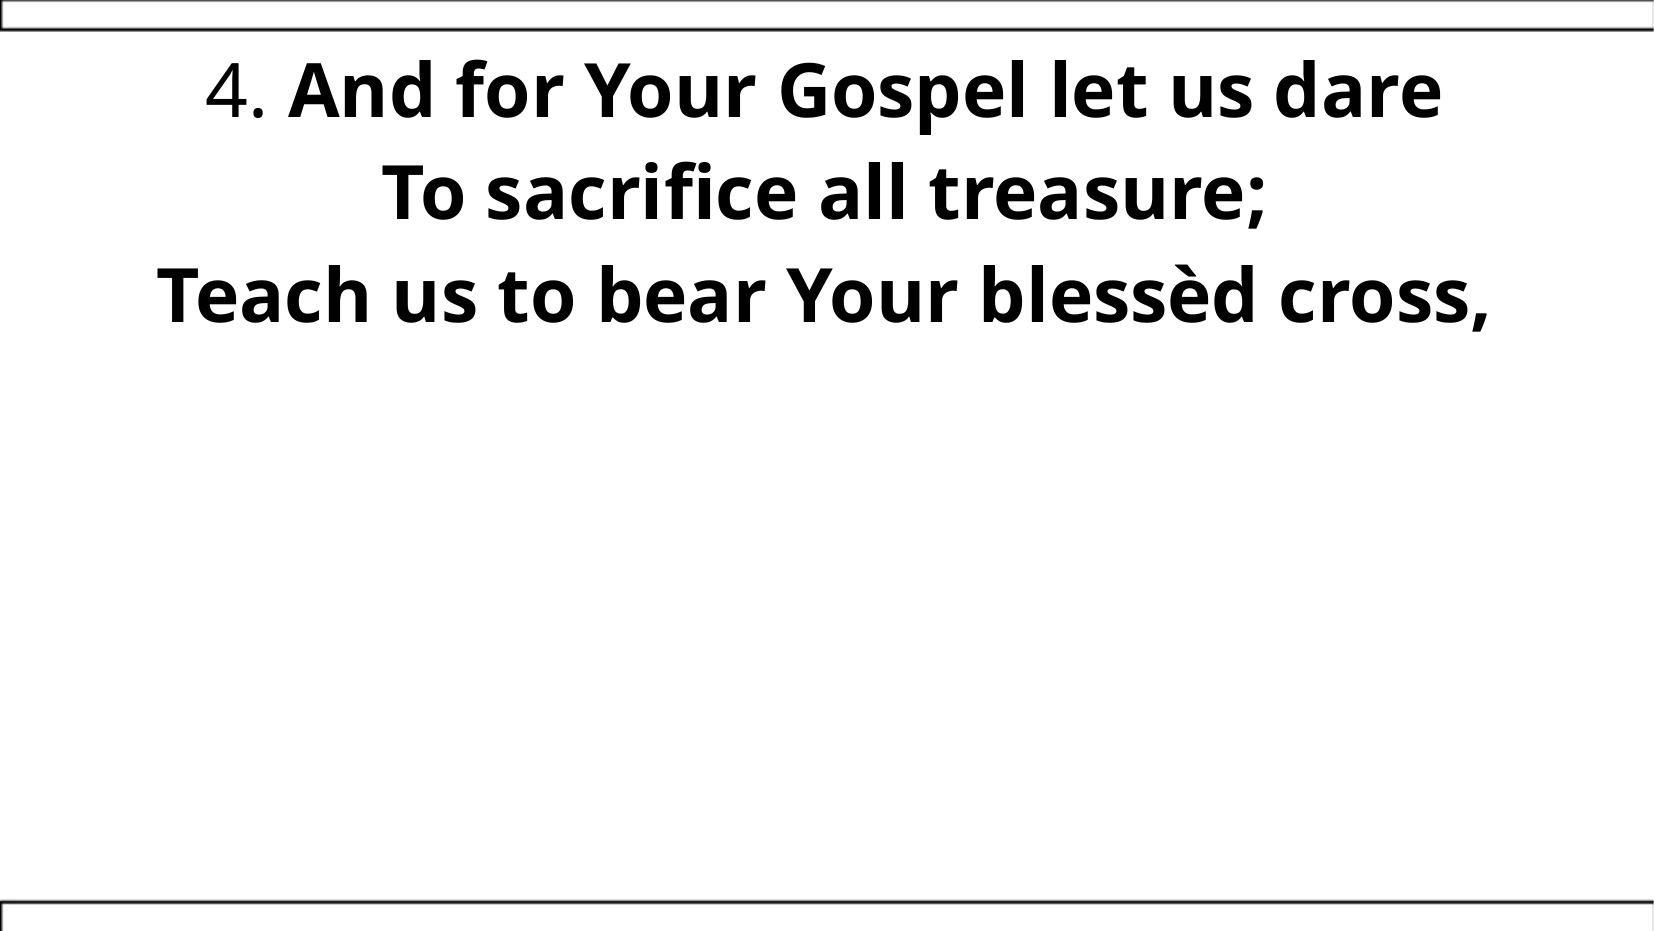

4. And for Your Gospel let us dare
To sacrifice all treasure;
Teach us to bear Your blessèd cross,